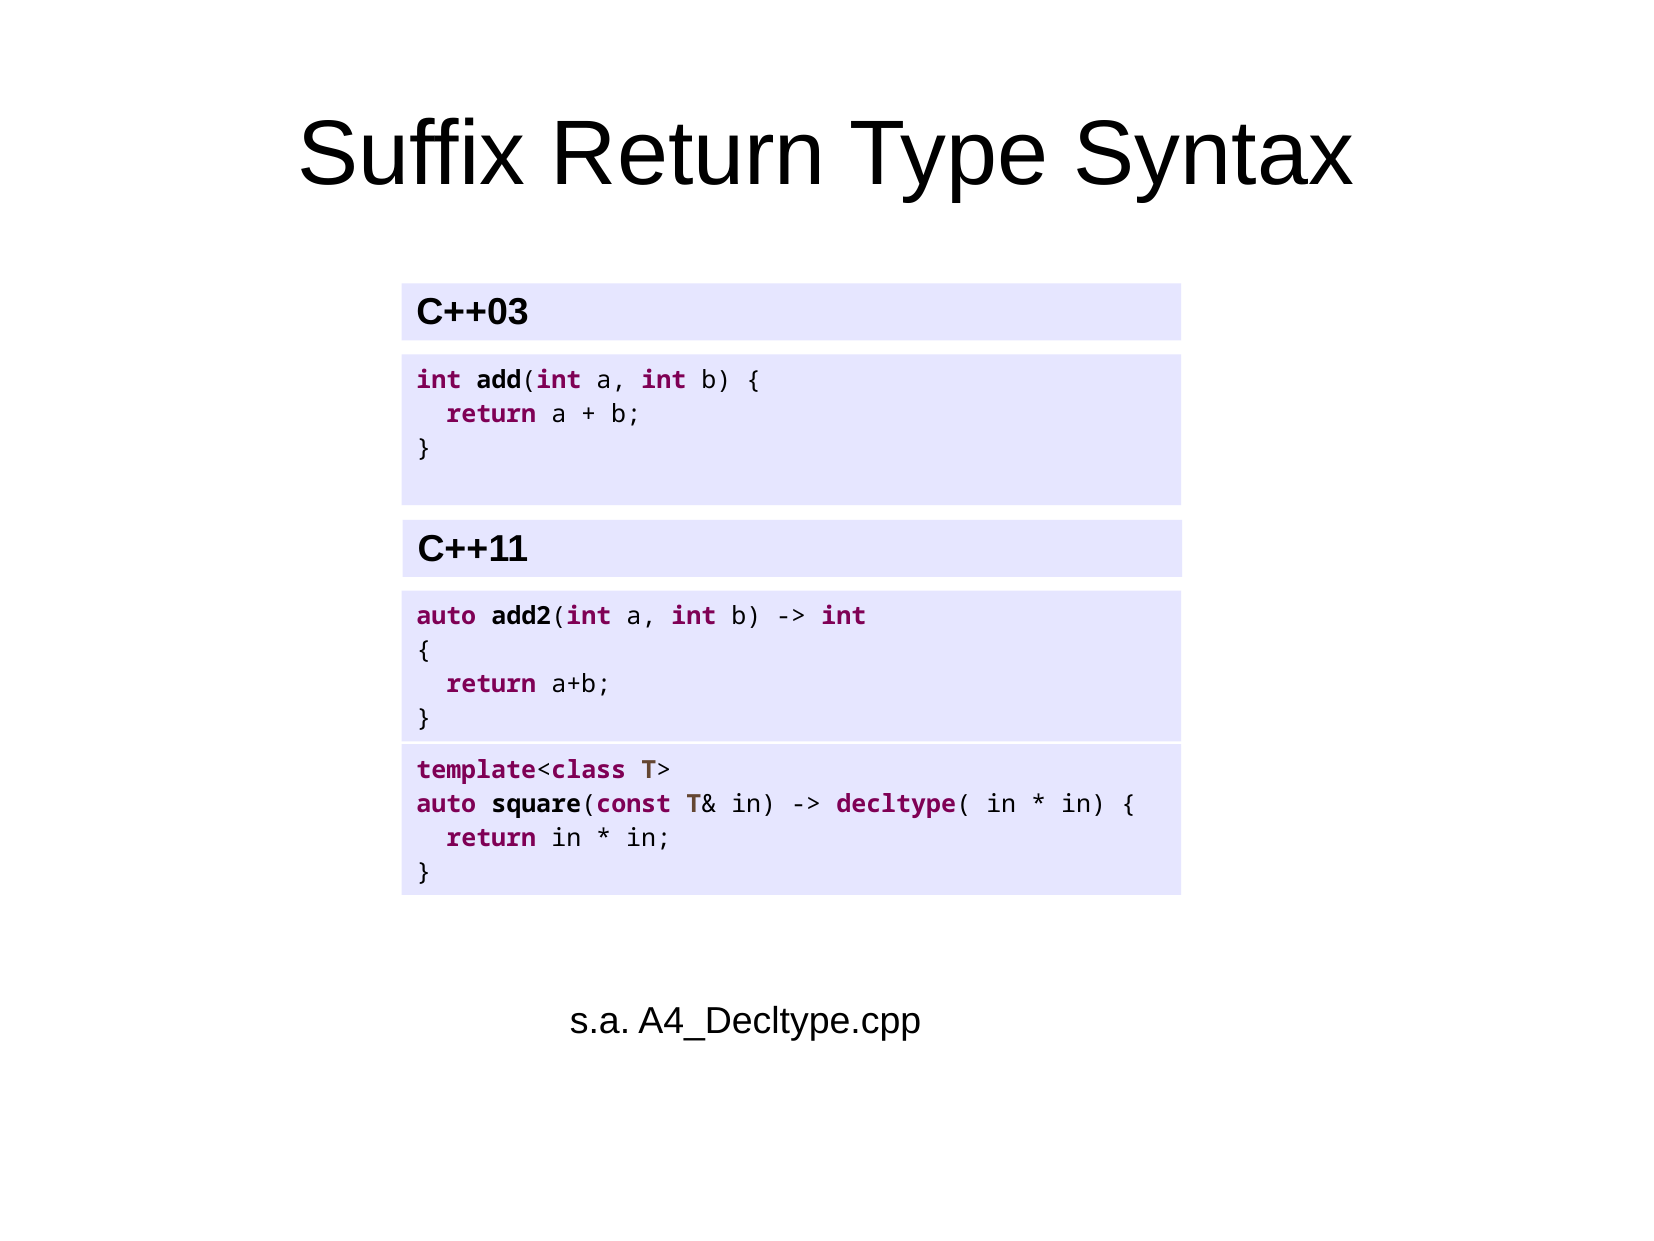

# Suffix Return Type Syntax
C++03
int add(int a, int b) {
 return a + b;
}
C++11
auto add2(int a, int b) -> int
{
 return a+b;
}
template<class T>
auto square(const T& in) -> decltype( in * in) {
 return in * in;
}
s.a. A4_Decltype.cpp